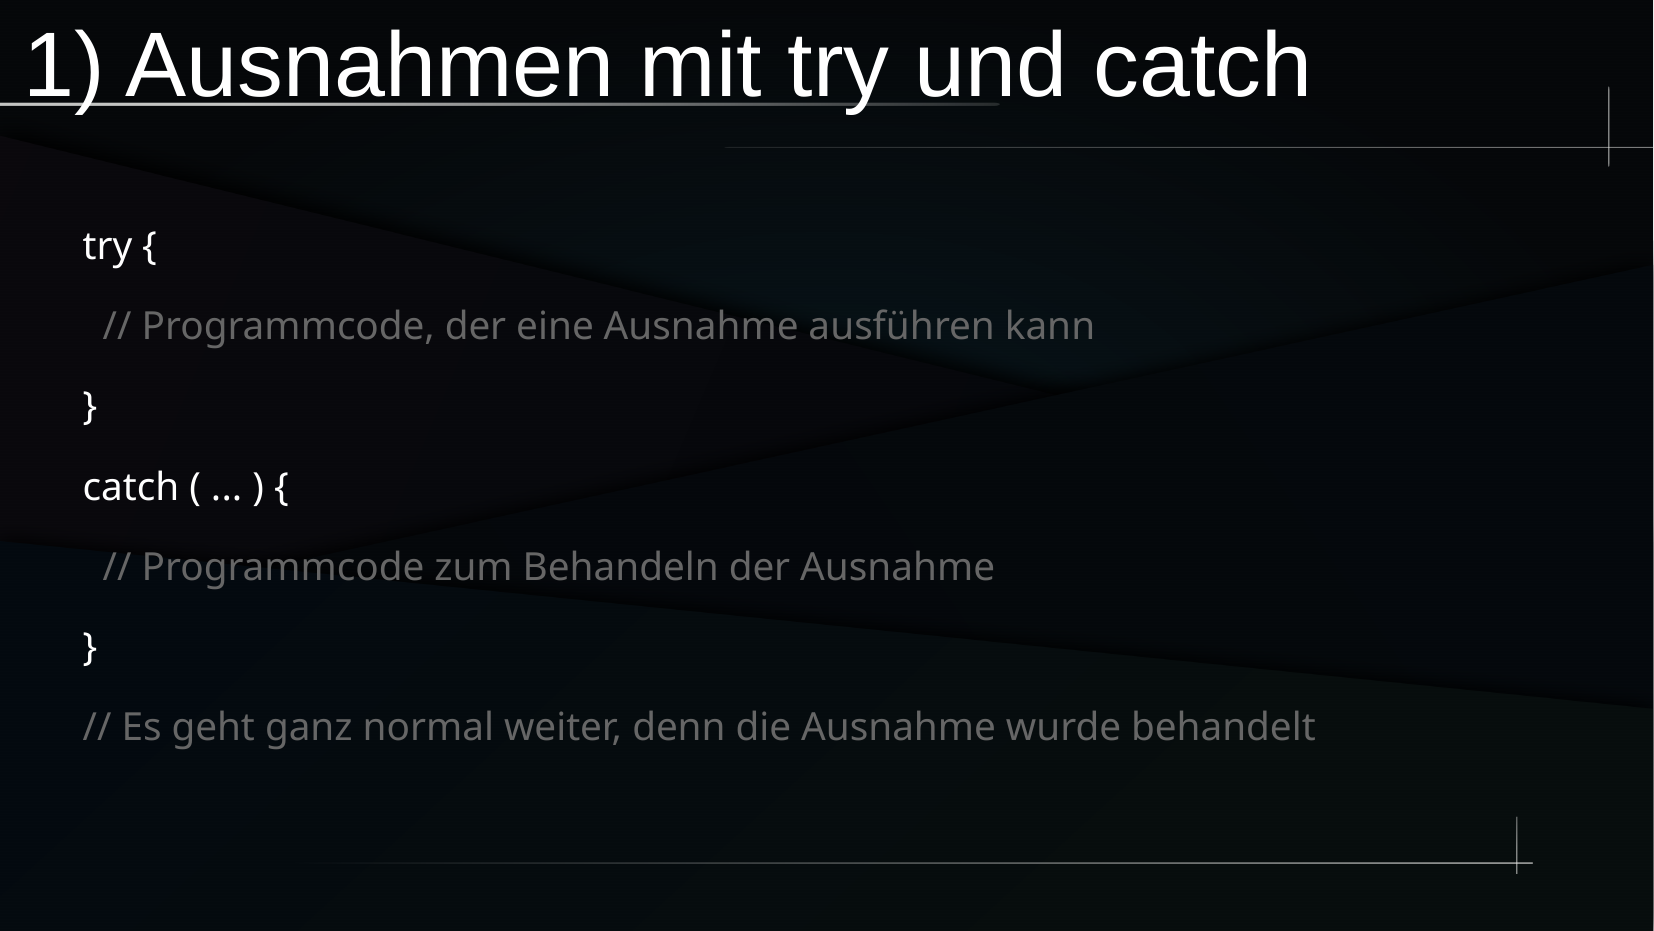

# 1) Ausnahmen mit try und catch
try {
 // Programmcode, der eine Ausnahme ausführen kann
}
catch ( ... ) {
 // Programmcode zum Behandeln der Ausnahme
}
// Es geht ganz normal weiter, denn die Ausnahme wurde behandelt